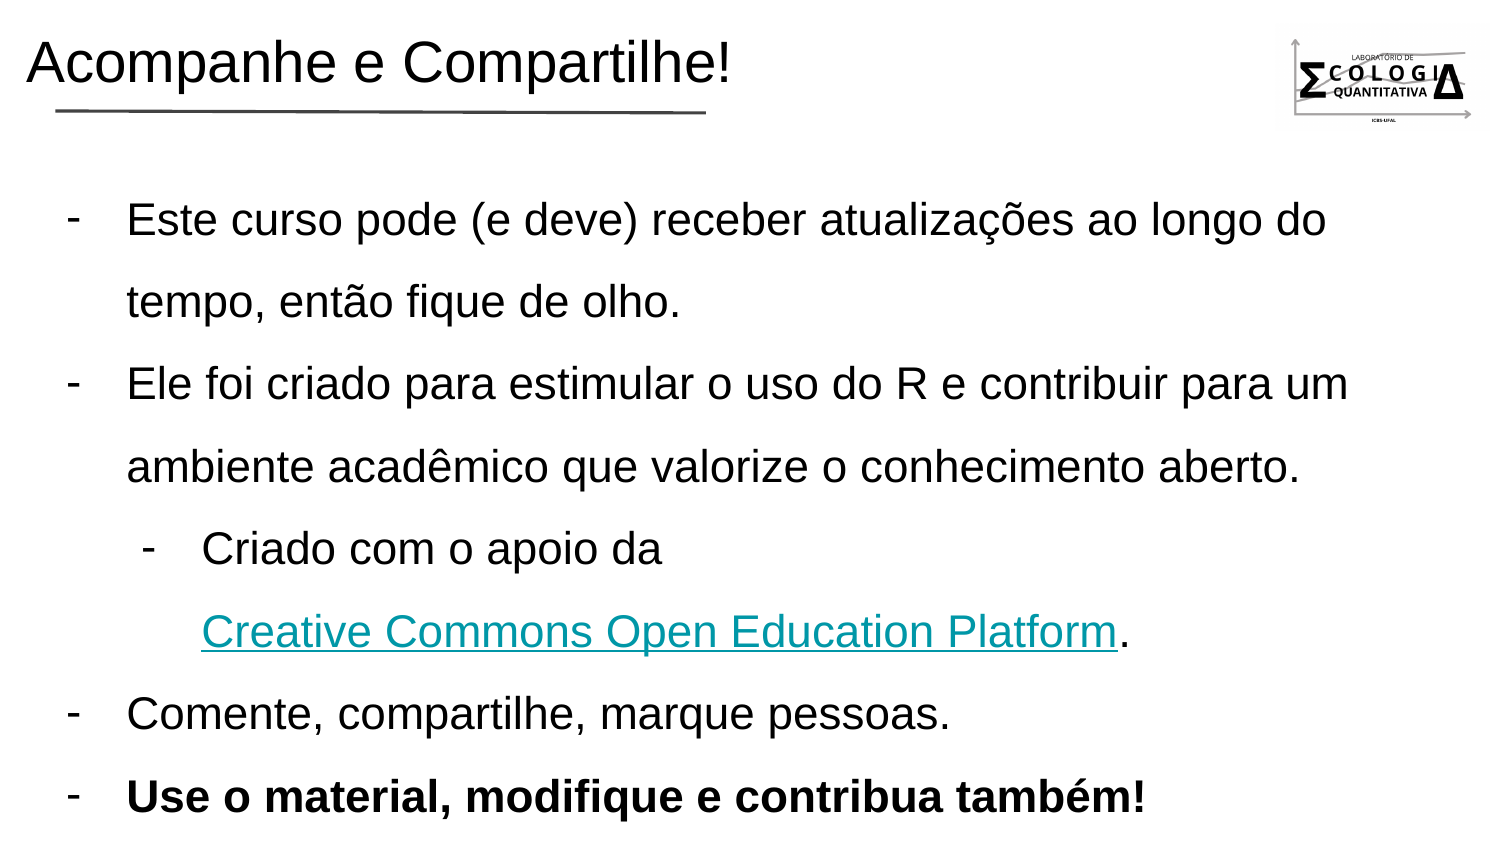

Acompanhe e Compartilhe!
Este curso pode (e deve) receber atualizações ao longo do tempo, então fique de olho.
Ele foi criado para estimular o uso do R e contribuir para um ambiente acadêmico que valorize o conhecimento aberto.
Criado com o apoio da Creative Commons Open Education Platform.
Comente, compartilhe, marque pessoas.
Use o material, modifique e contribua também!